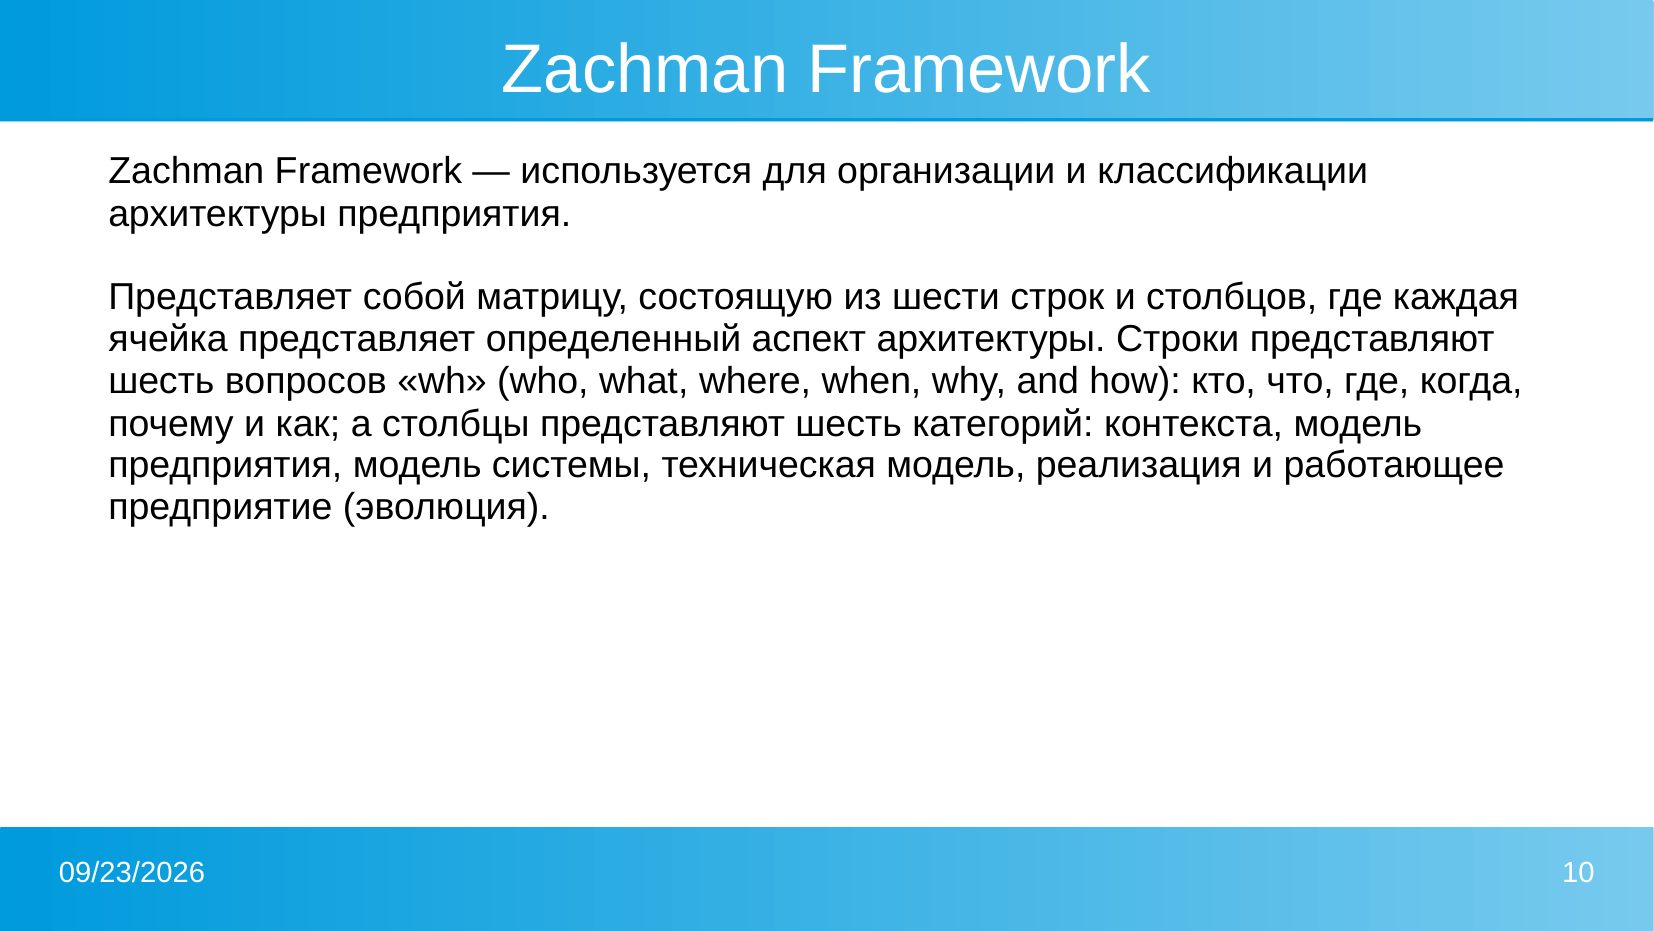

# Zachman Framework
Zachman Framework — используется для организации и классификации архитектуры предприятия.
Представляет собой матрицу, состоящую из шести строк и столбцов, где каждая ячейка представляет определенный аспект архитектуры. Строки представляют шесть вопросов «wh» (who, what, where, when, why, and how): кто, что, где, когда, почему и как; а столбцы представляют шесть категорий: контекста, модель предприятия, модель системы, техническая модель, реализация и работающее предприятие (эволюция).
10